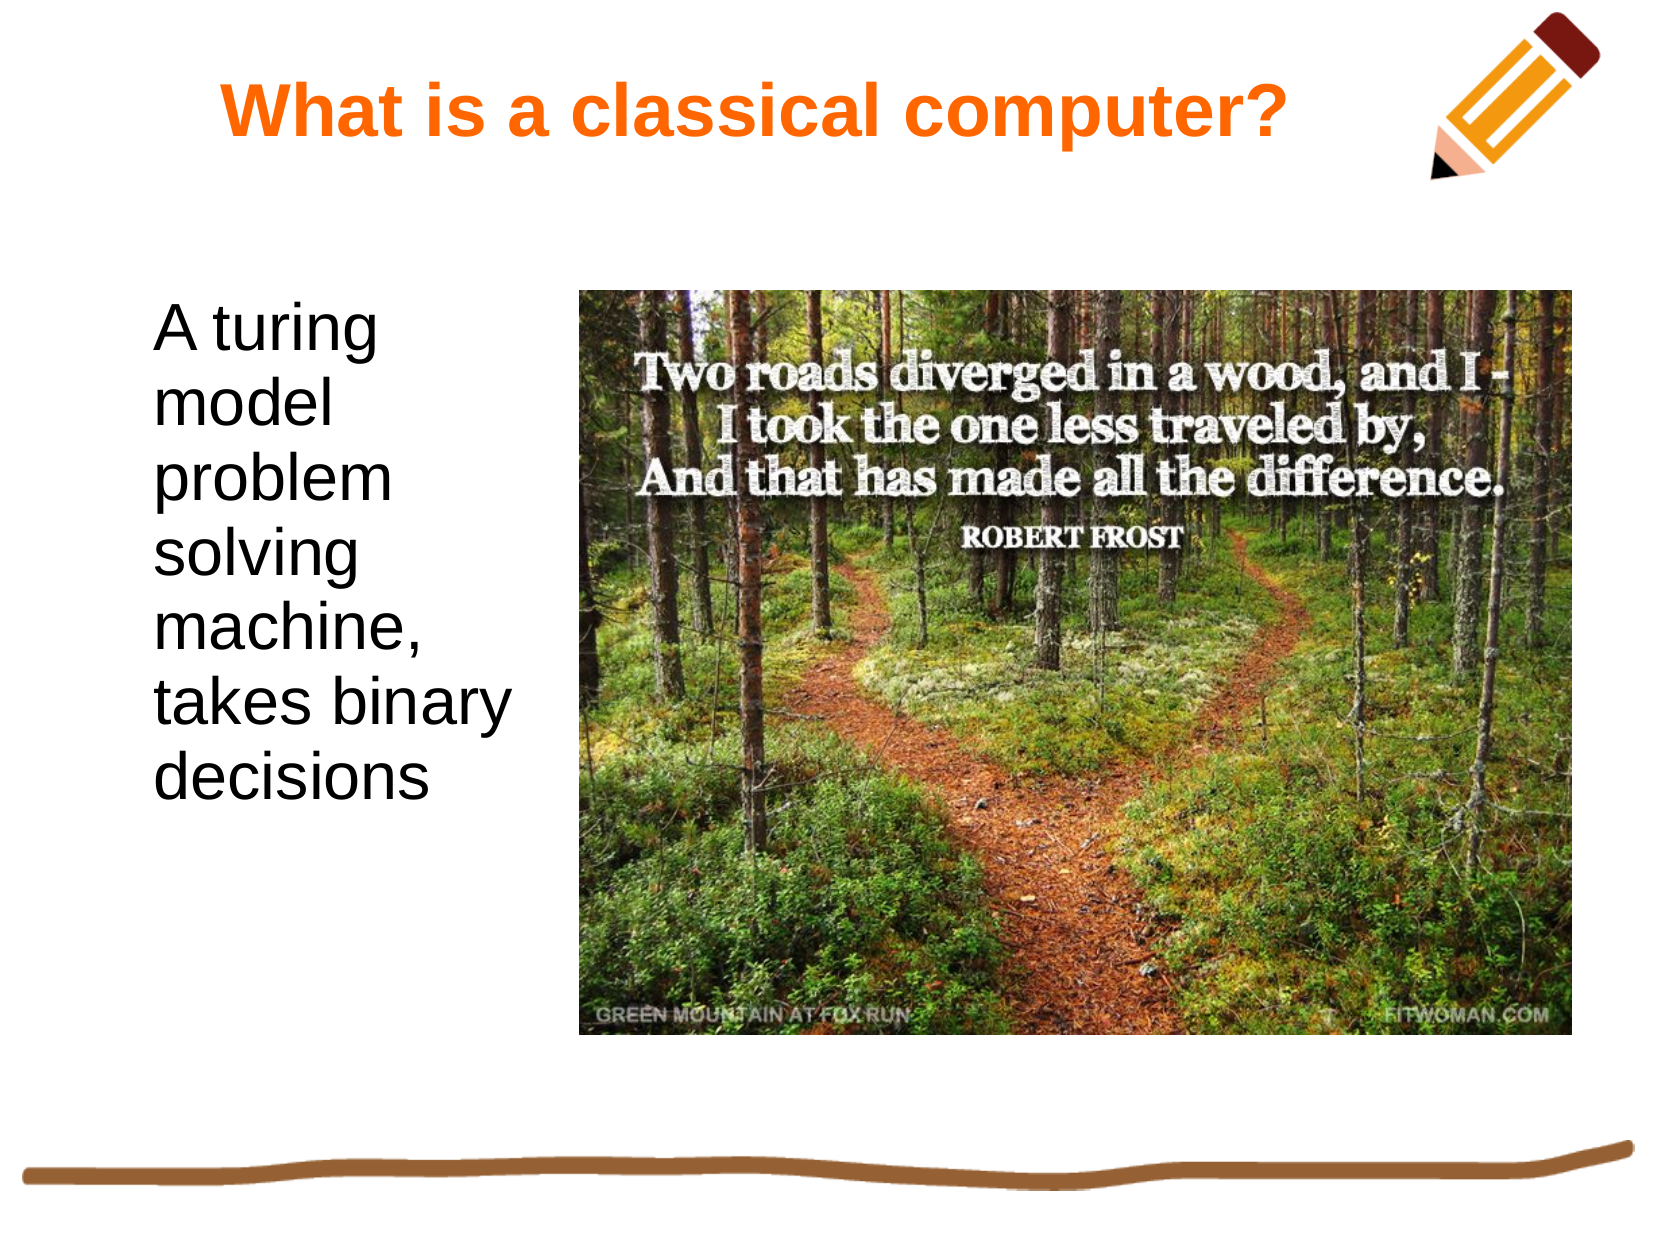

# What is a classical computer?
A turing model problem solving machine, takes binary decisions